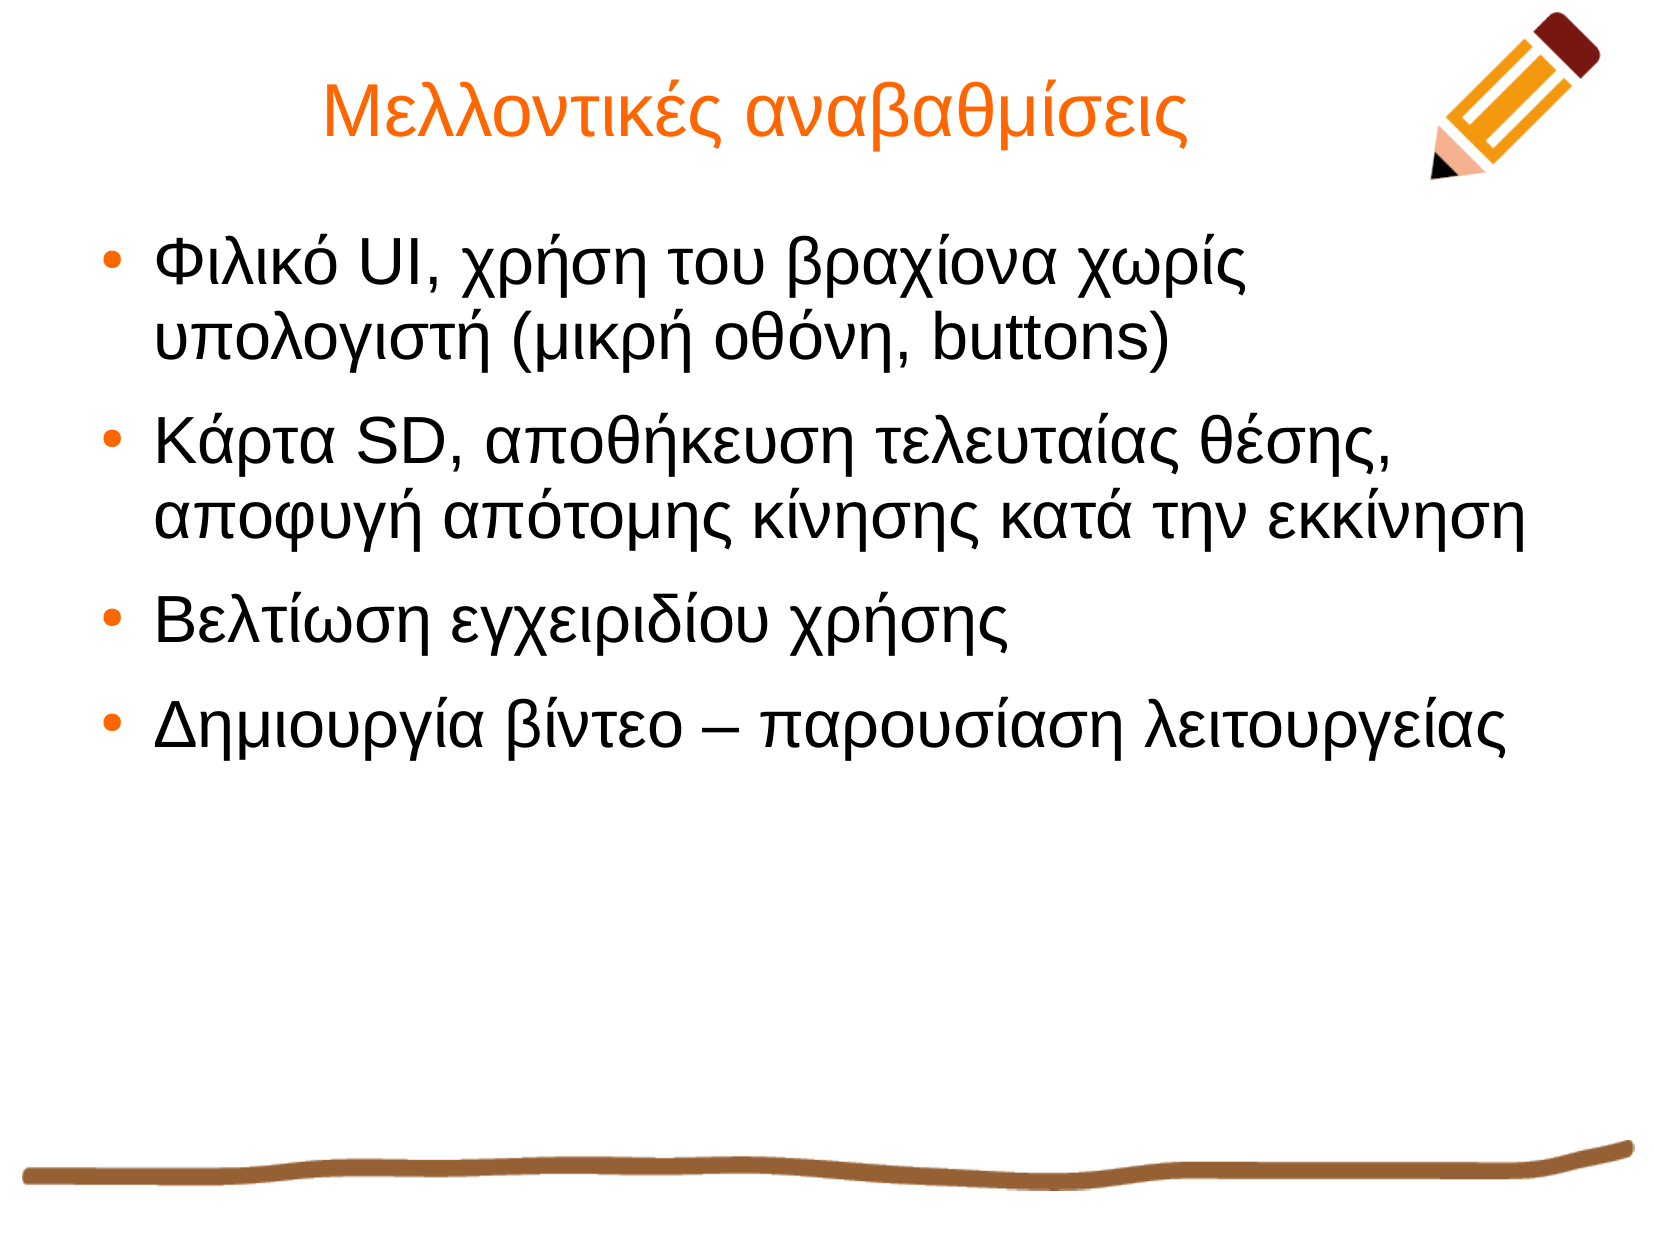

# Μελλοντικές αναβαθμίσεις
Φιλικό UI, χρήση του βραχίονα χωρίς υπολογιστή (μικρή οθόνη, buttons)
Κάρτα SD, αποθήκευση τελευταίας θέσης, αποφυγή απότομης κίνησης κατά την εκκίνηση
Βελτίωση εγχειριδίου χρήσης
Δημιουργία βίντεο – παρουσίαση λειτουργείας